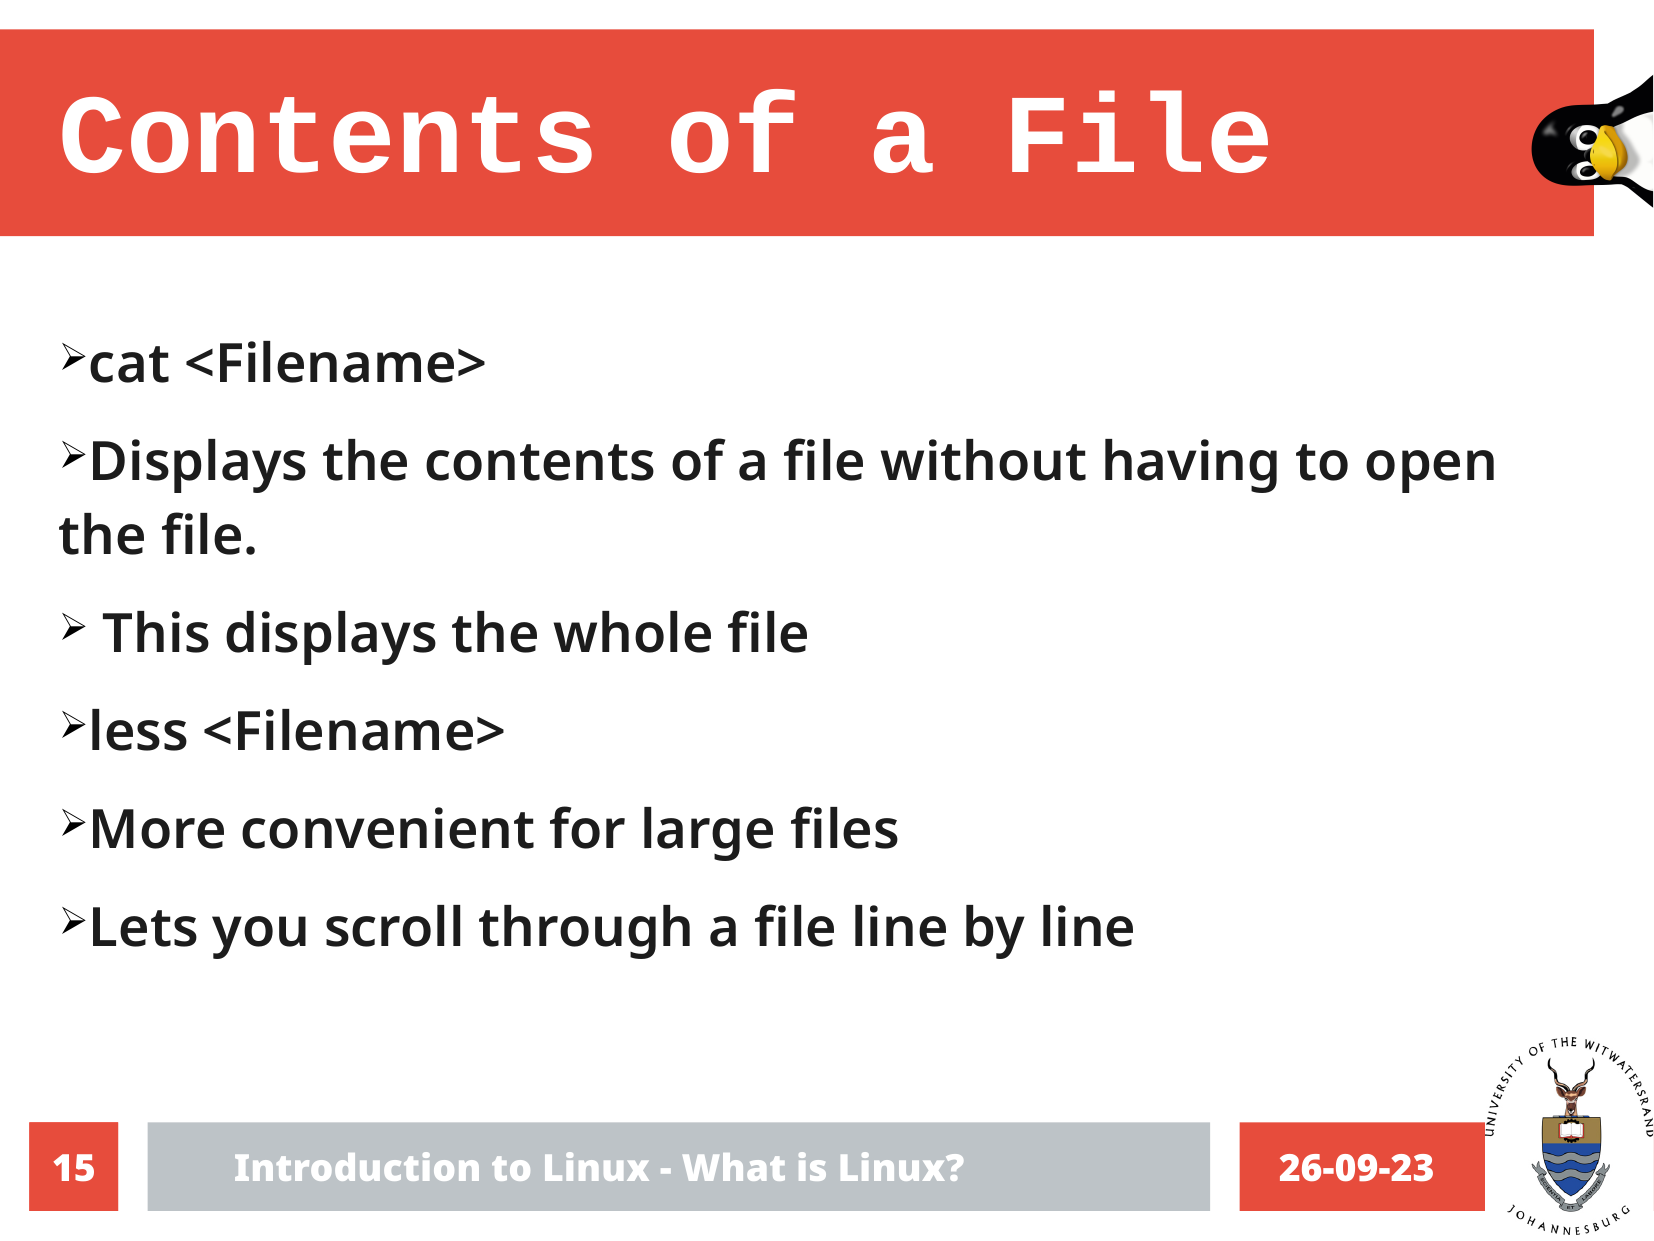

# Contents of a File
cat <Filename>
Displays the contents of a file without having to open the file.
 This displays the whole file
less <Filename>
More convenient for large files
Lets you scroll through a file line by line
15
 Introduction to Linux - What is Linux?